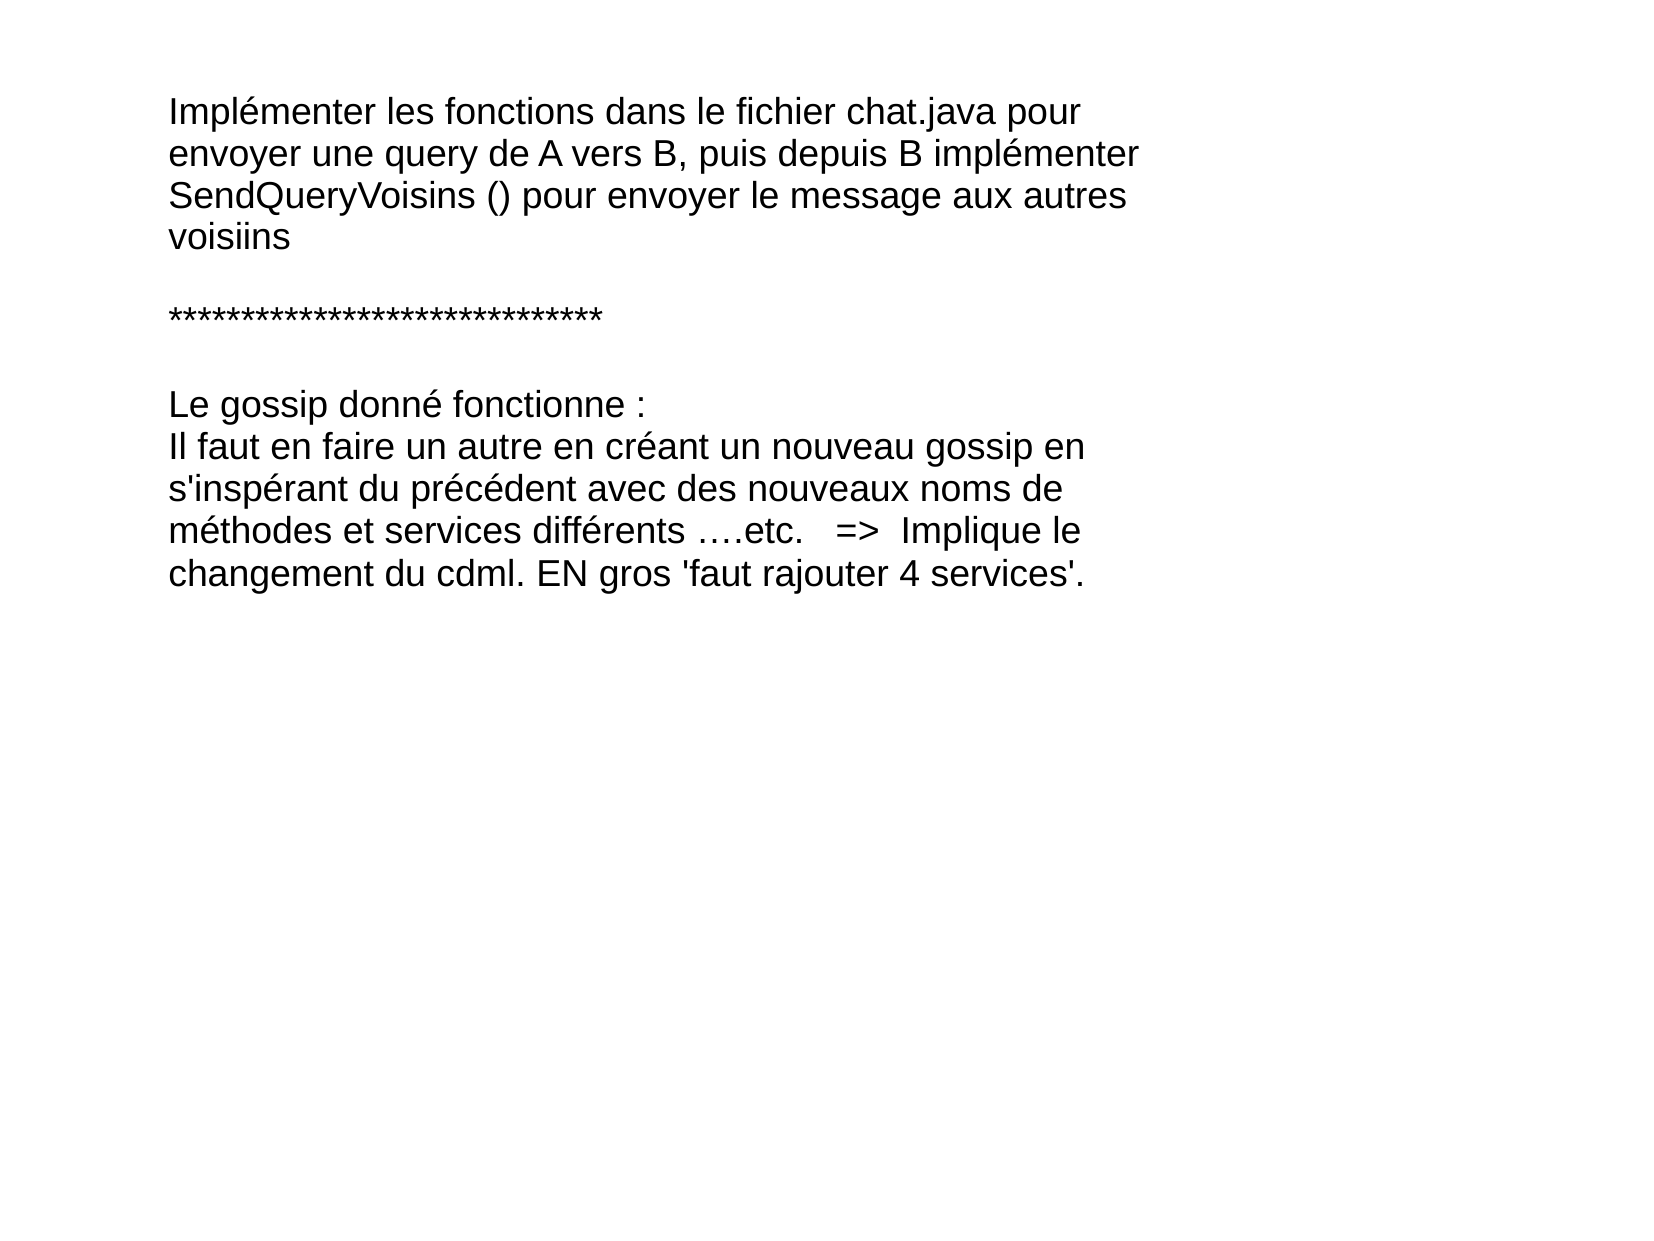

Implémenter les fonctions dans le fichier chat.java pour envoyer une query de A vers B, puis depuis B implémenter SendQueryVoisins () pour envoyer le message aux autres voisiins
******************************
Le gossip donné fonctionne :
Il faut en faire un autre en créant un nouveau gossip en s'inspérant du précédent avec des nouveaux noms de méthodes et services différents ….etc. => Implique le changement du cdml. EN gros 'faut rajouter 4 services'.